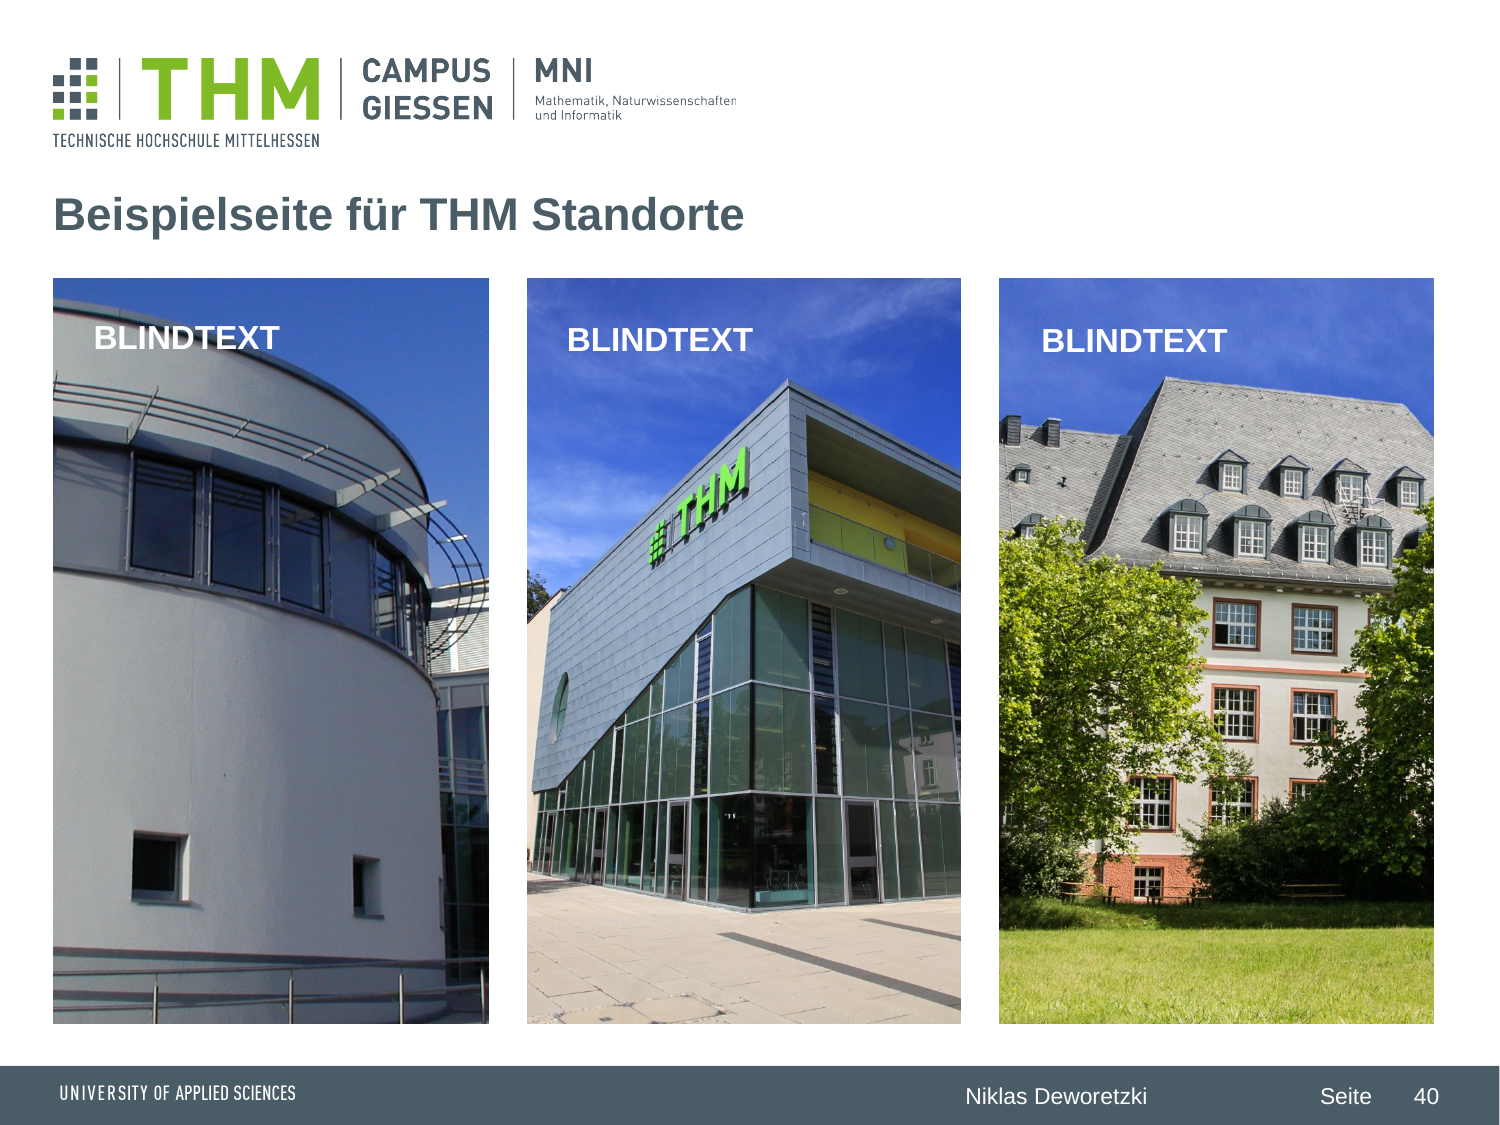

# Beispielseite für THM Standorte
BLINDTEXT
BLINDTEXT
BLINDTEXT